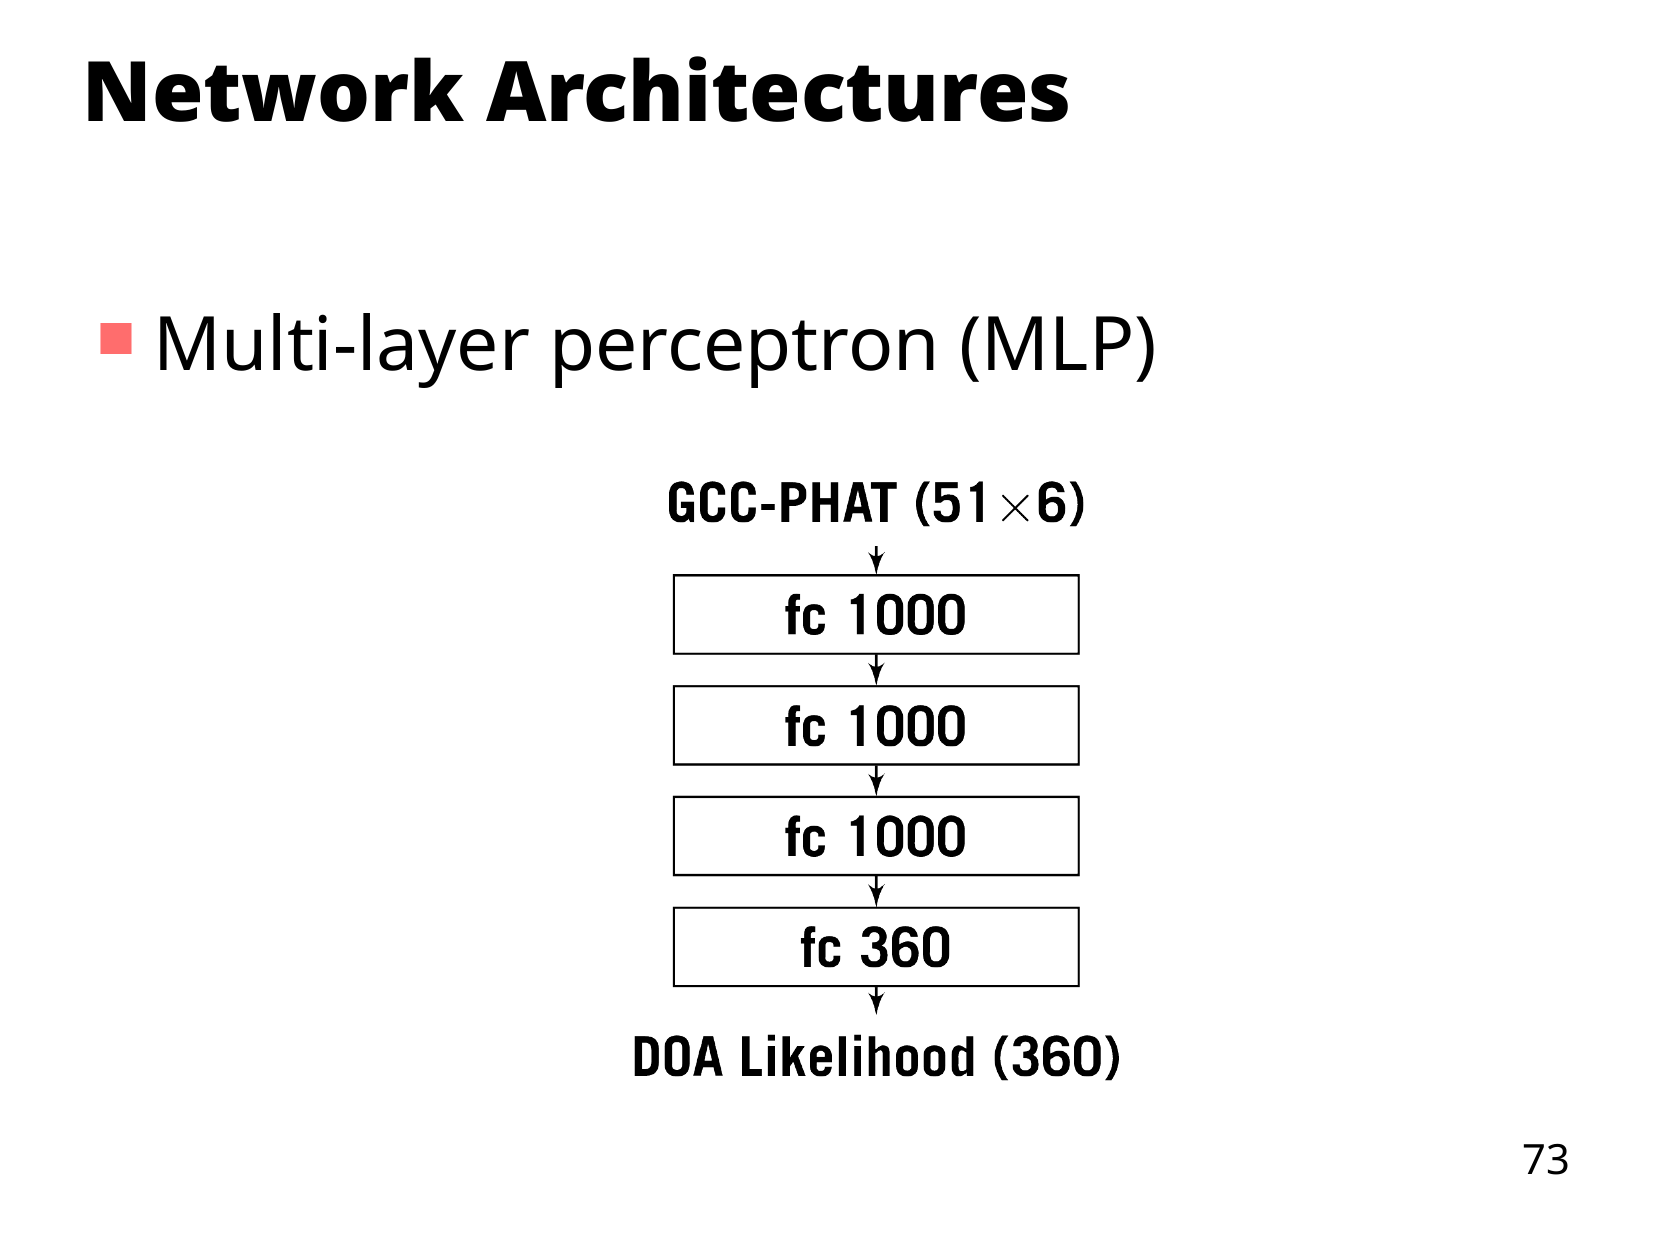

# Network Architectures
Multi-layer perceptron (MLP)
73